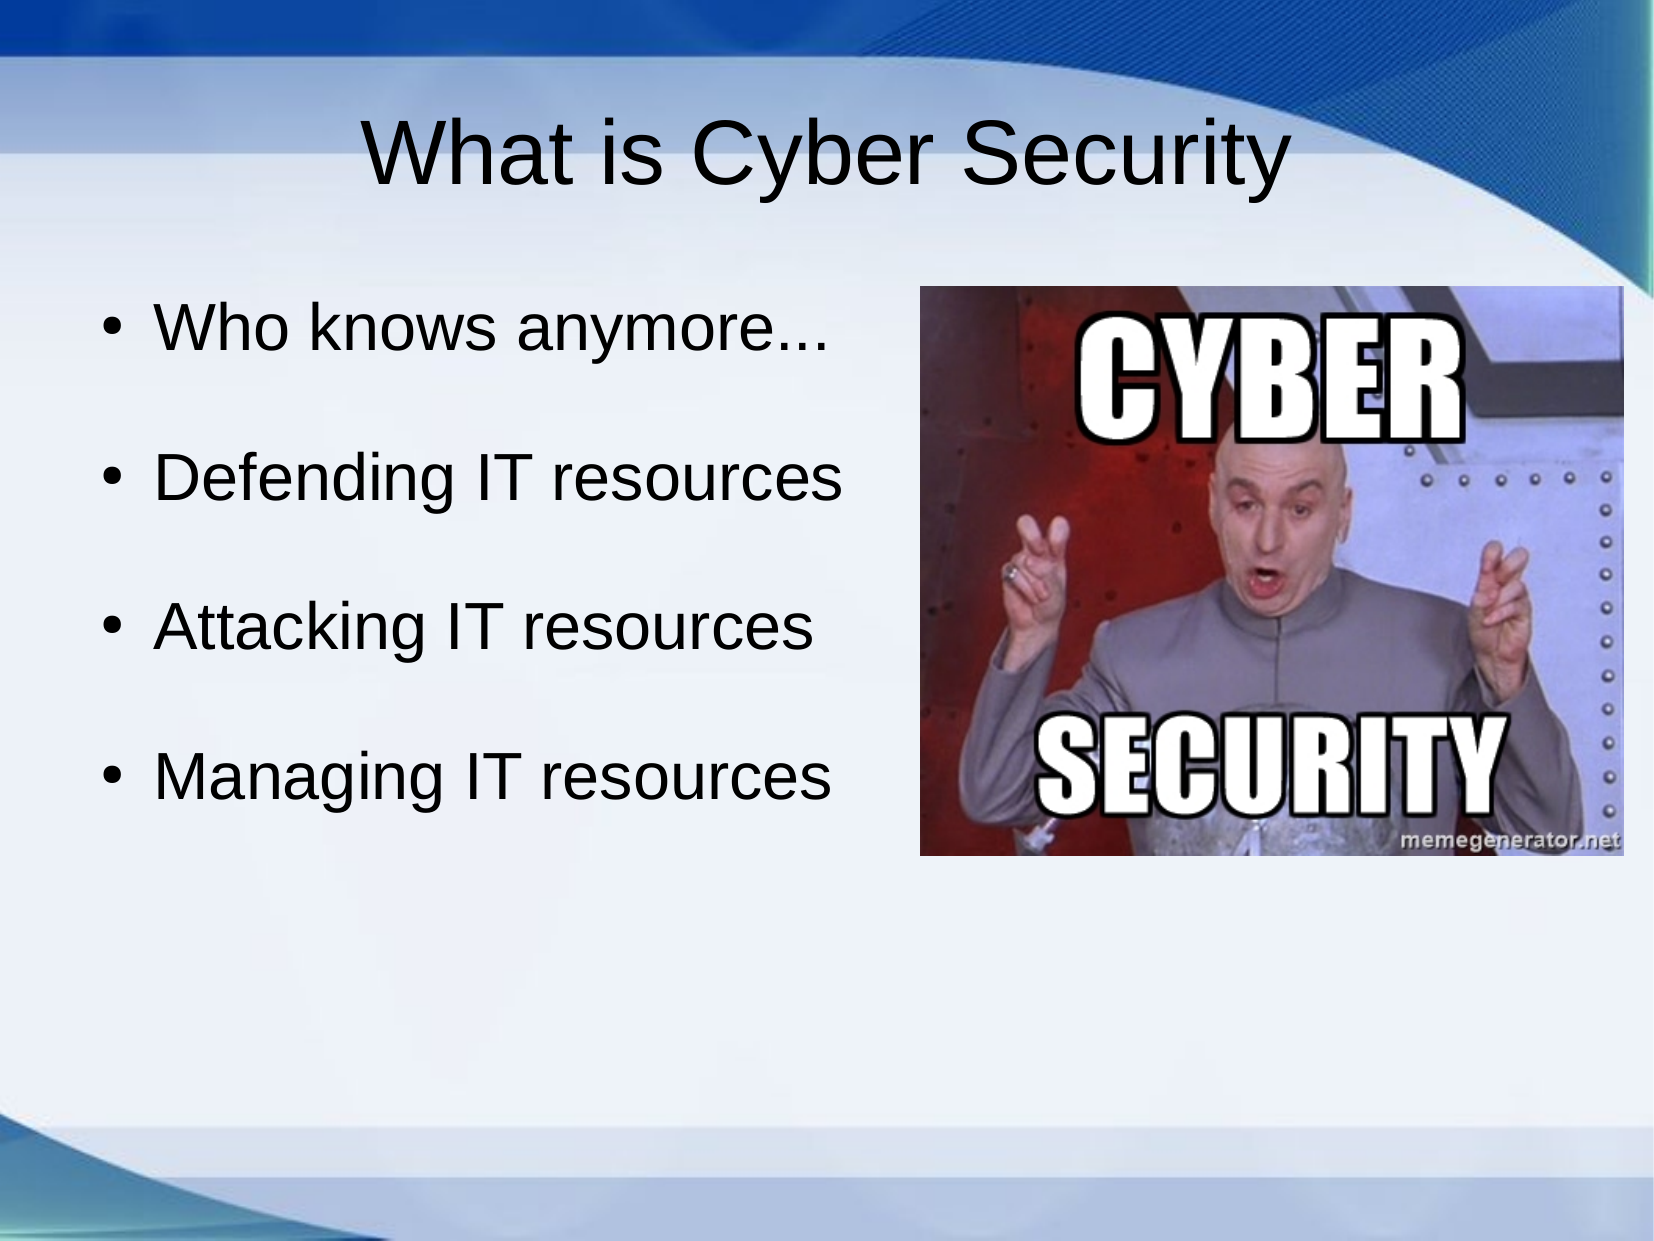

# What is Cyber Security
Who knows anymore...
Defending IT resources
Attacking IT resources
Managing IT resources